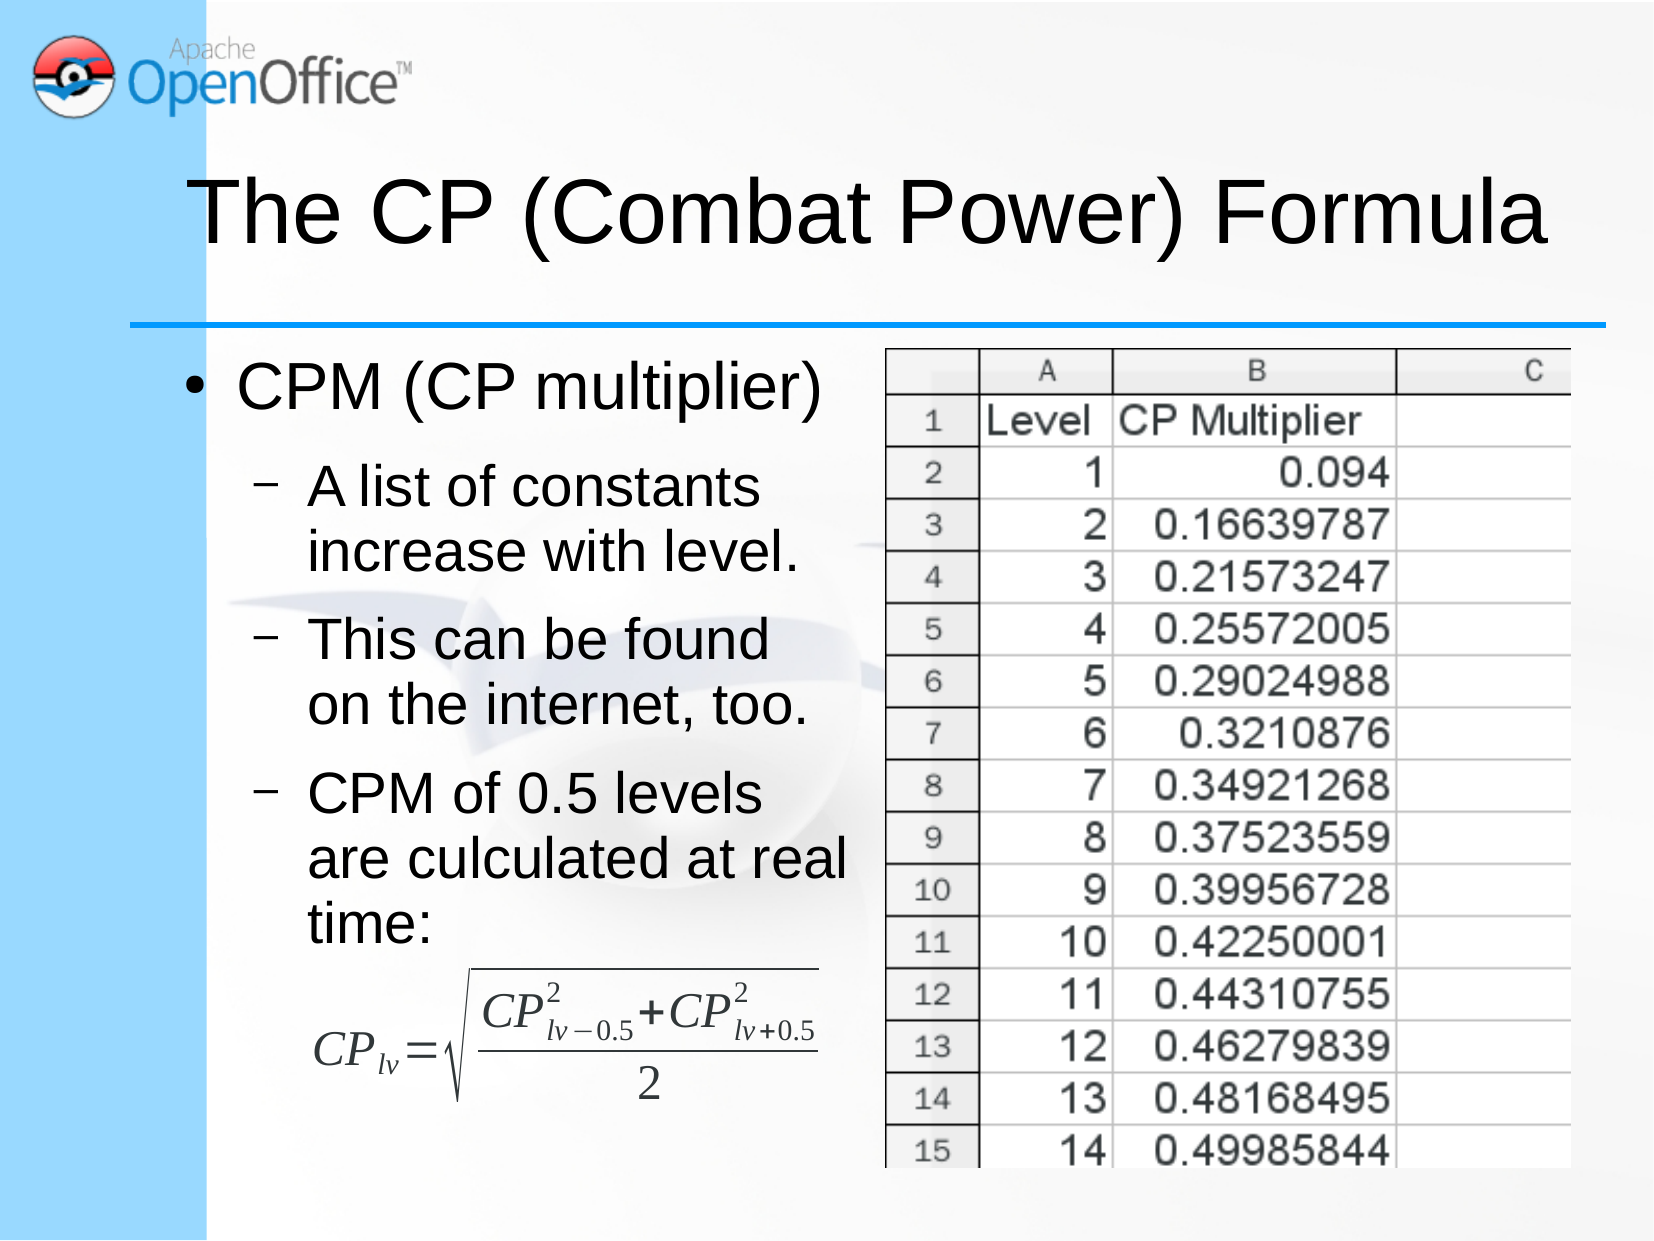

# The CP (Combat Power) Formula
CPM (CP multiplier)
A list of constants increase with level.
This can be found on the internet, too.
CPM of 0.5 levels are culculated at real time: